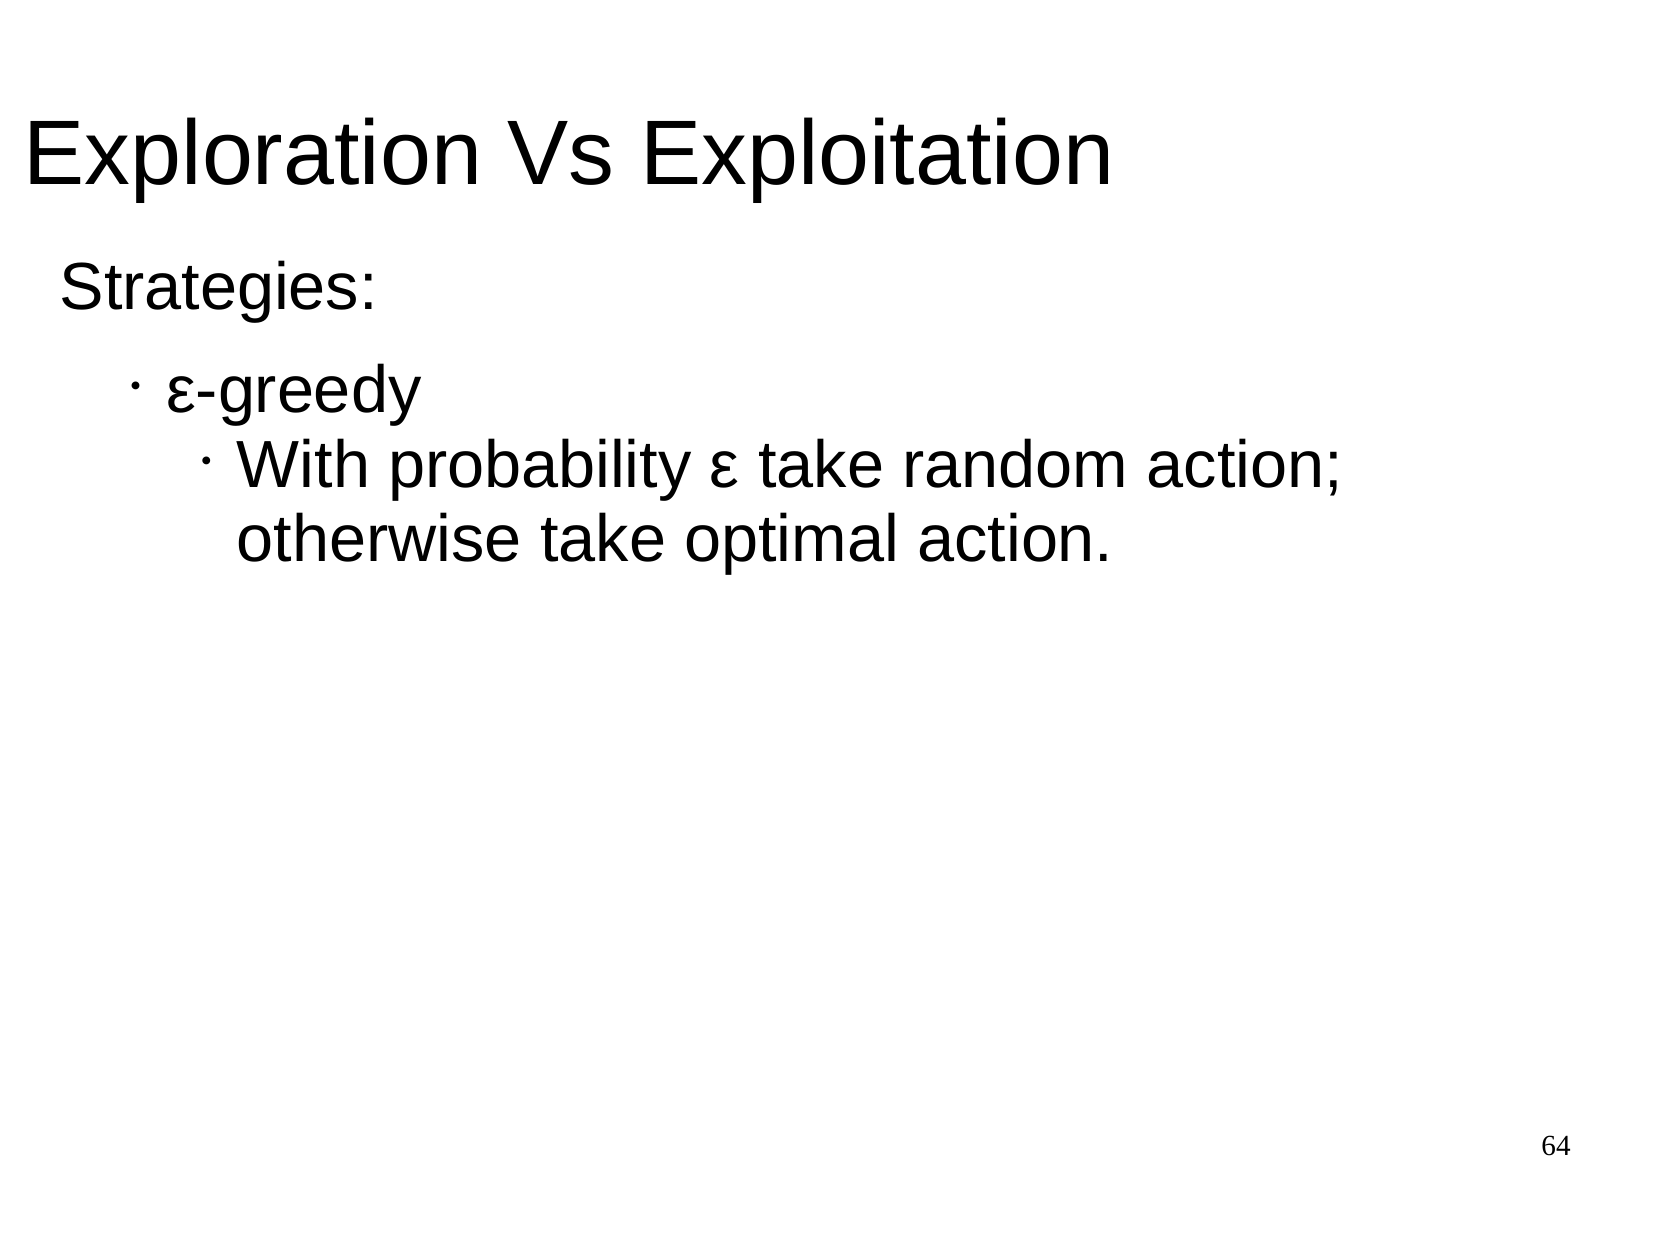

# Exploration Vs Exploitation
Strategies:
ε-greedy
With probability ε take random action; otherwise take optimal action.
64